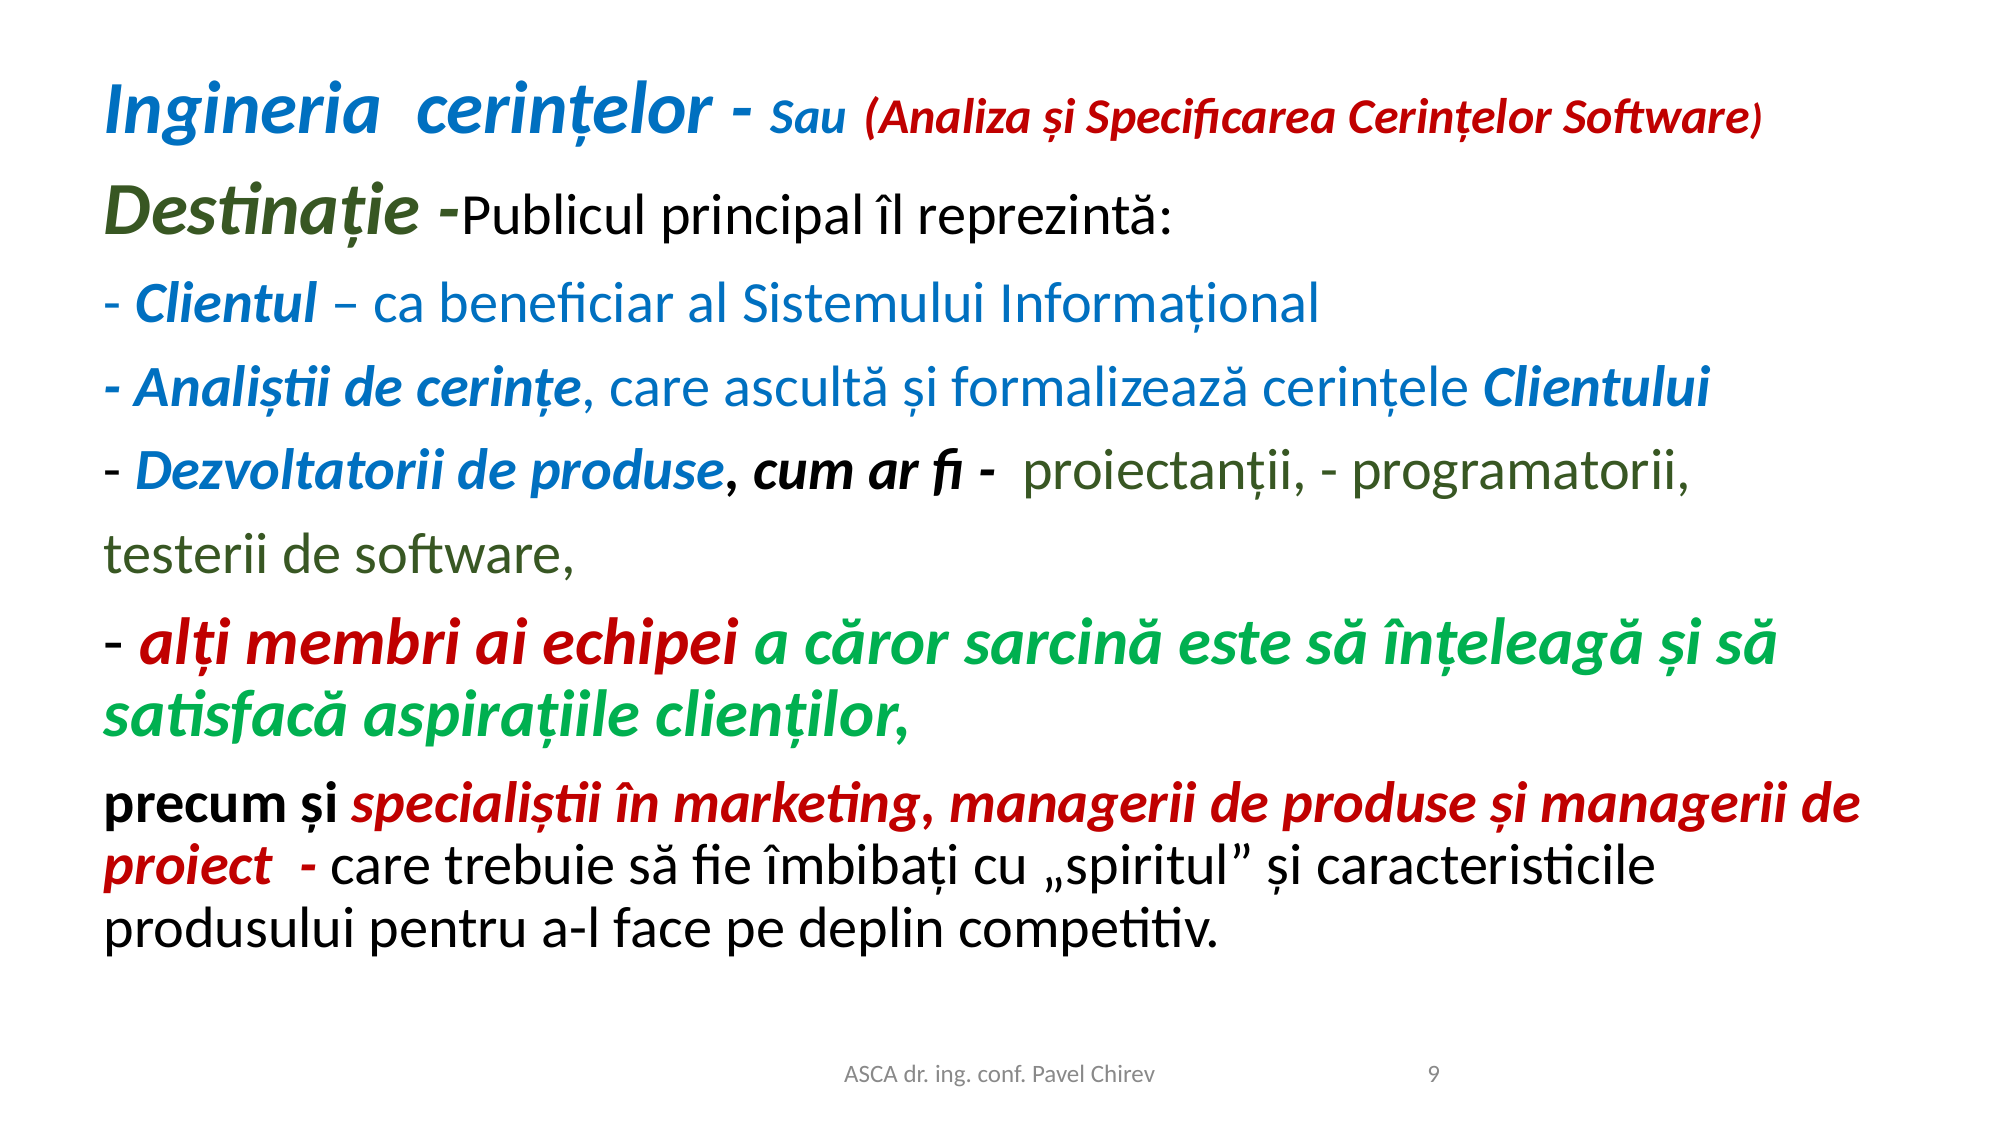

# Ingineria cerințelor - Sau (Analiza și Specificarea Cerințelor Software)
Destinație -Publicul principal îl reprezintă:
- Clientul – ca beneficiar al Sistemului Informațional
- Analiștii de cerințe, care ascultă și formalizează cerințele Clientului
- Dezvoltatorii de produse, cum ar fi - proiectanții, - programatorii,
testerii de software,
- alți membri ai echipei a căror sarcină este să înțeleagă și să satisfacă aspirațiile clienților,
precum și specialiștii în marketing, managerii de produse și managerii de proiect - care trebuie să fie îmbibați cu „spiritul” și caracteristicile produsului pentru a-l face pe deplin competitiv.
ASCA dr. ing. conf. Pavel Chirev
9